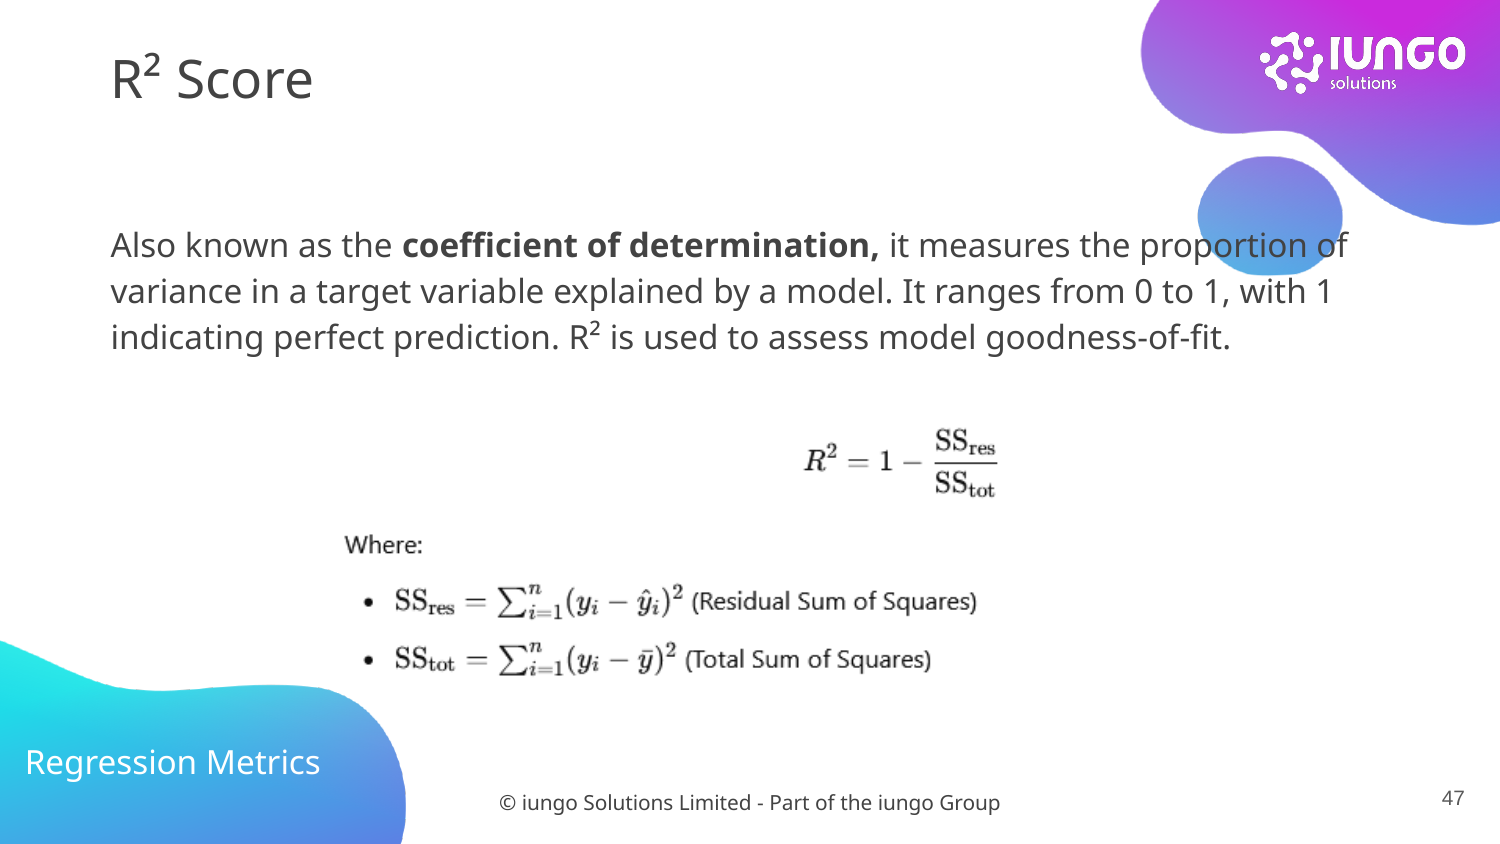

# R² Score
Also known as the coefficient of determination, it measures the proportion of variance in a target variable explained by a model. It ranges from 0 to 1, with 1 indicating perfect prediction. R² is used to assess model goodness-of-fit.
Regression Metrics